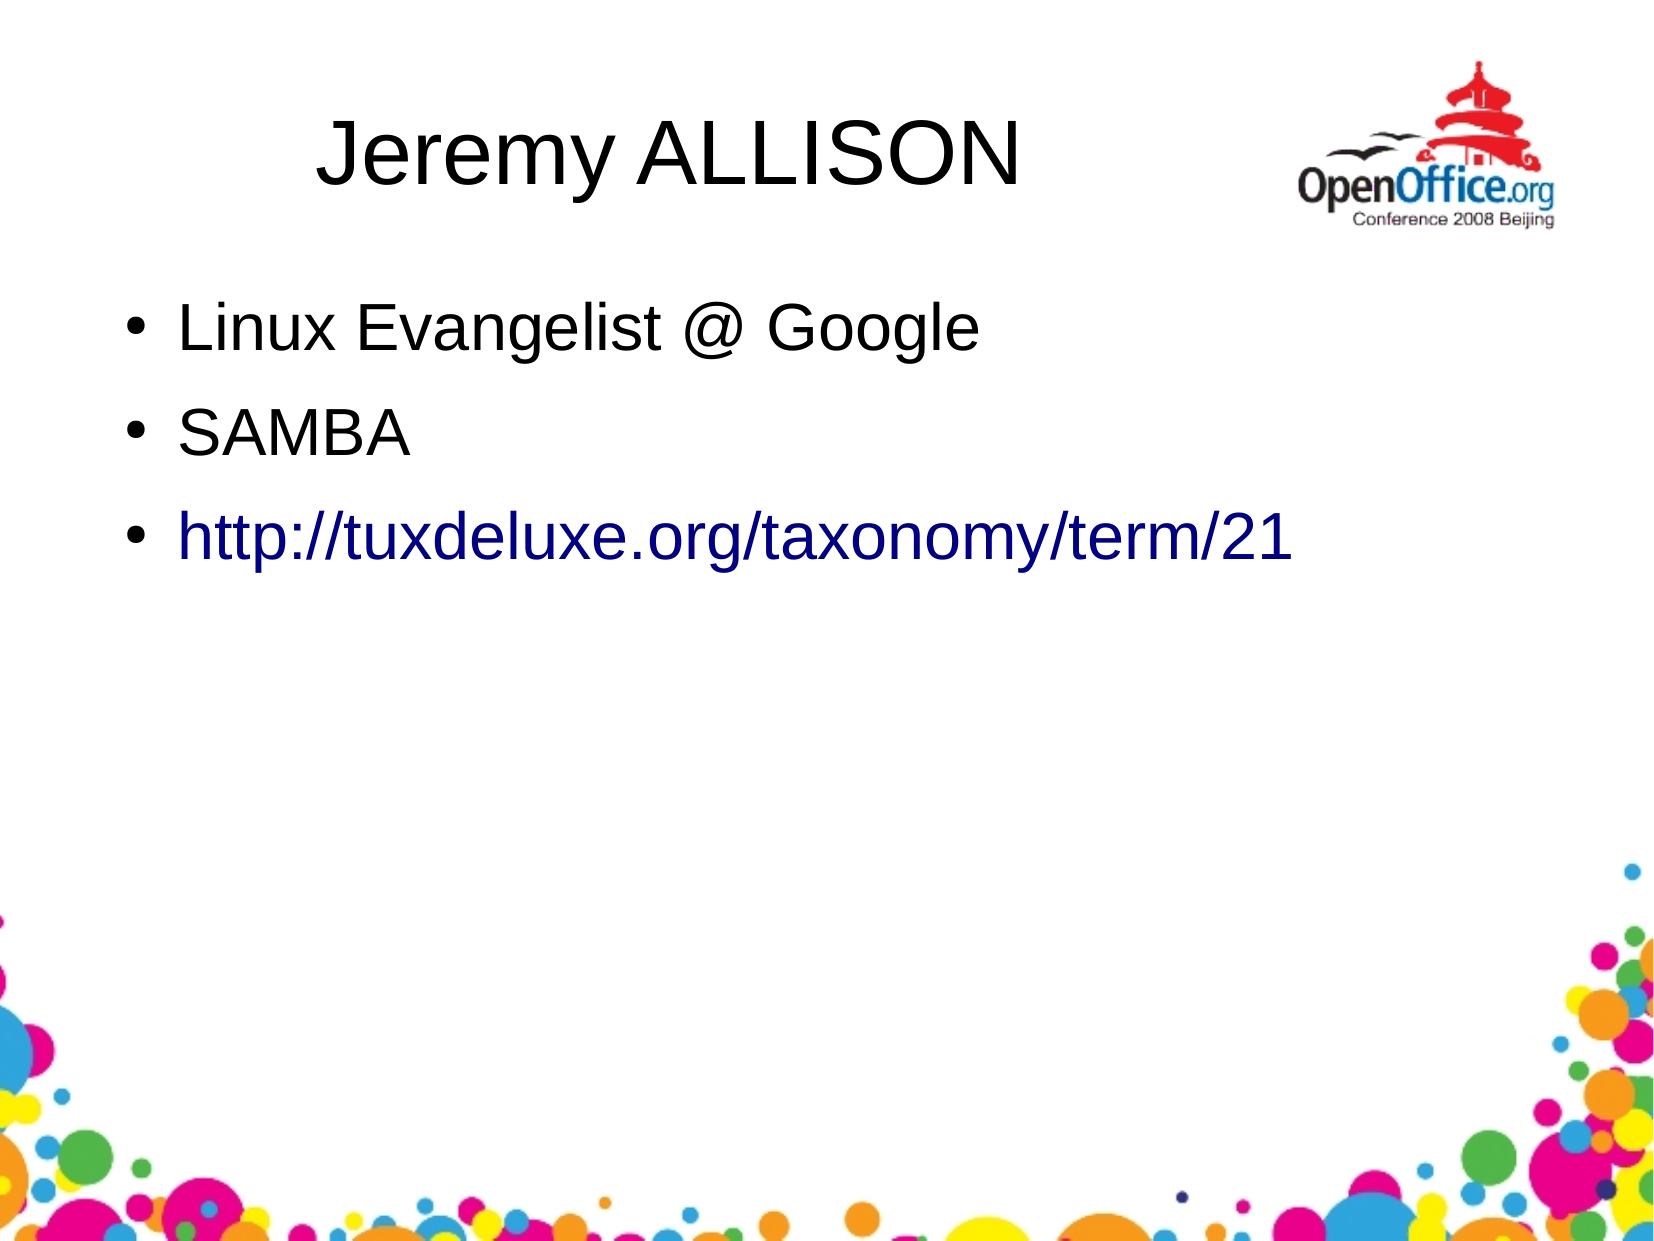

# Jeremy ALLISON
Linux Evangelist @ Google
SAMBA
http://tuxdeluxe.org/taxonomy/term/21